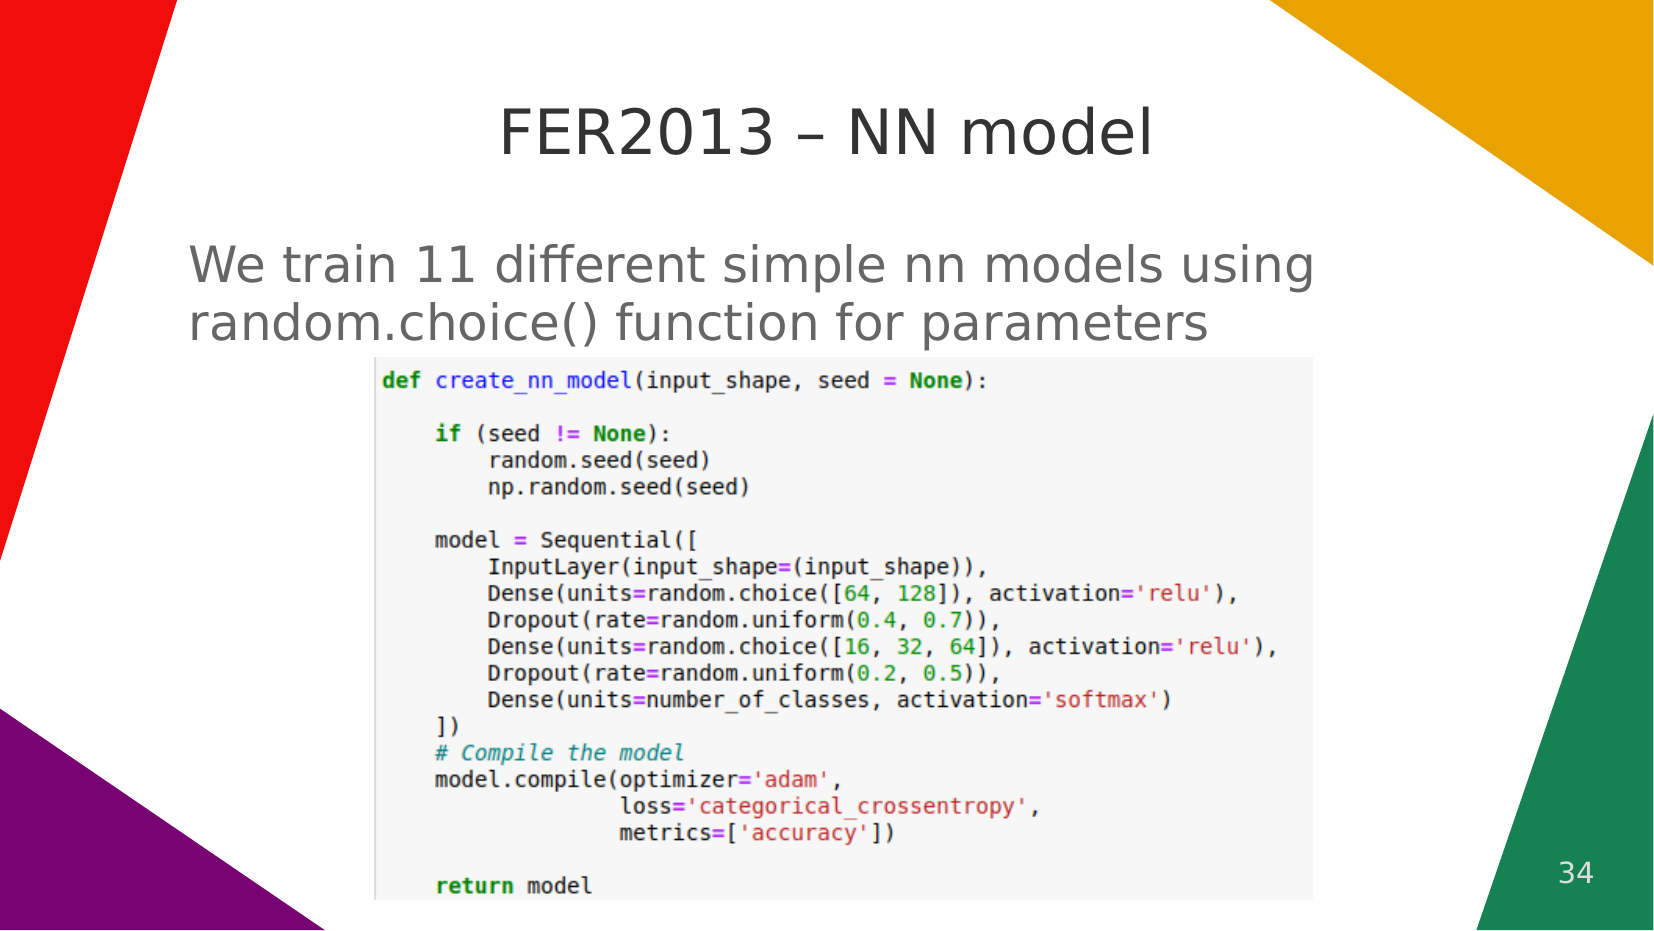

# FER2013 – NN model
We train 11 different simple nn models using random.choice() function for parameters
34